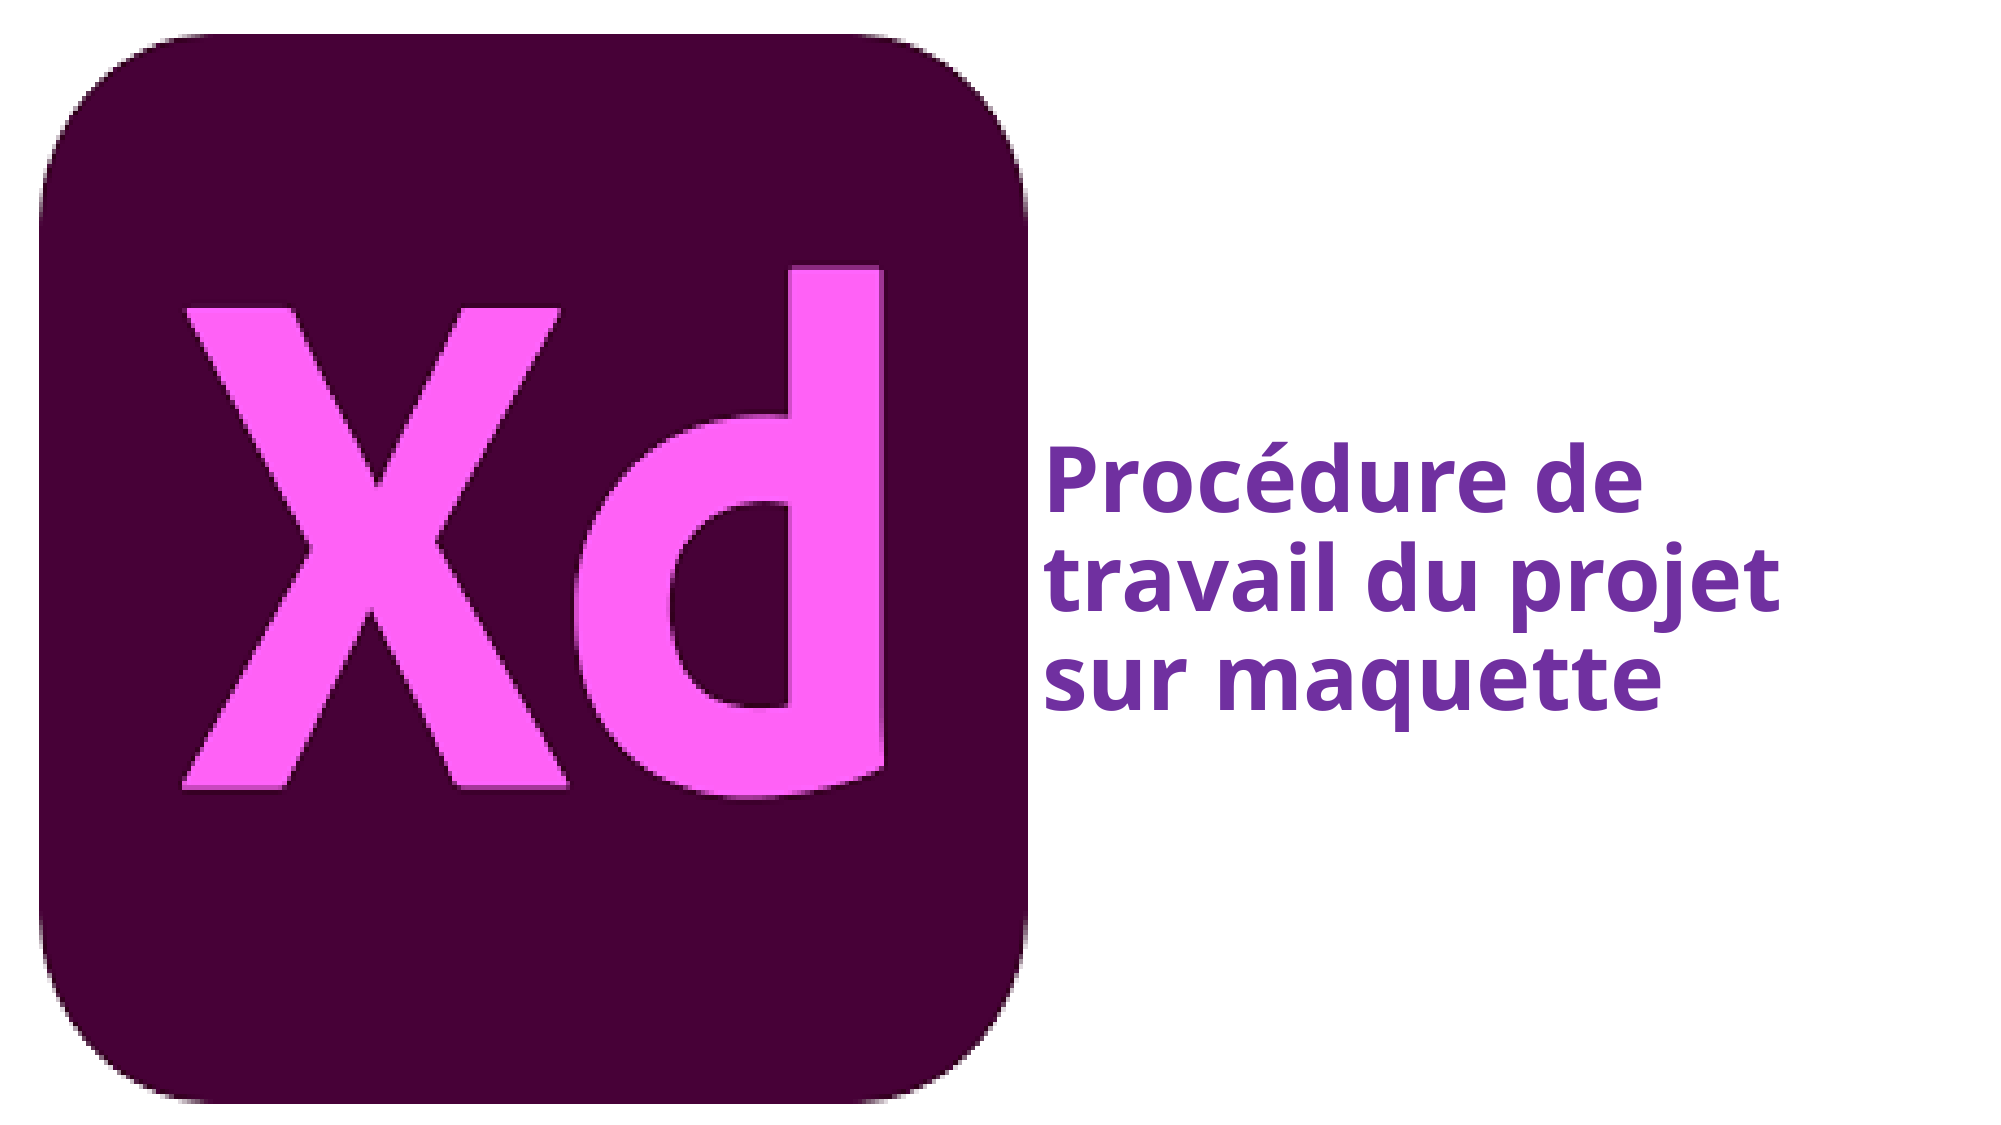

# Procédure de travail du projet sur maquette